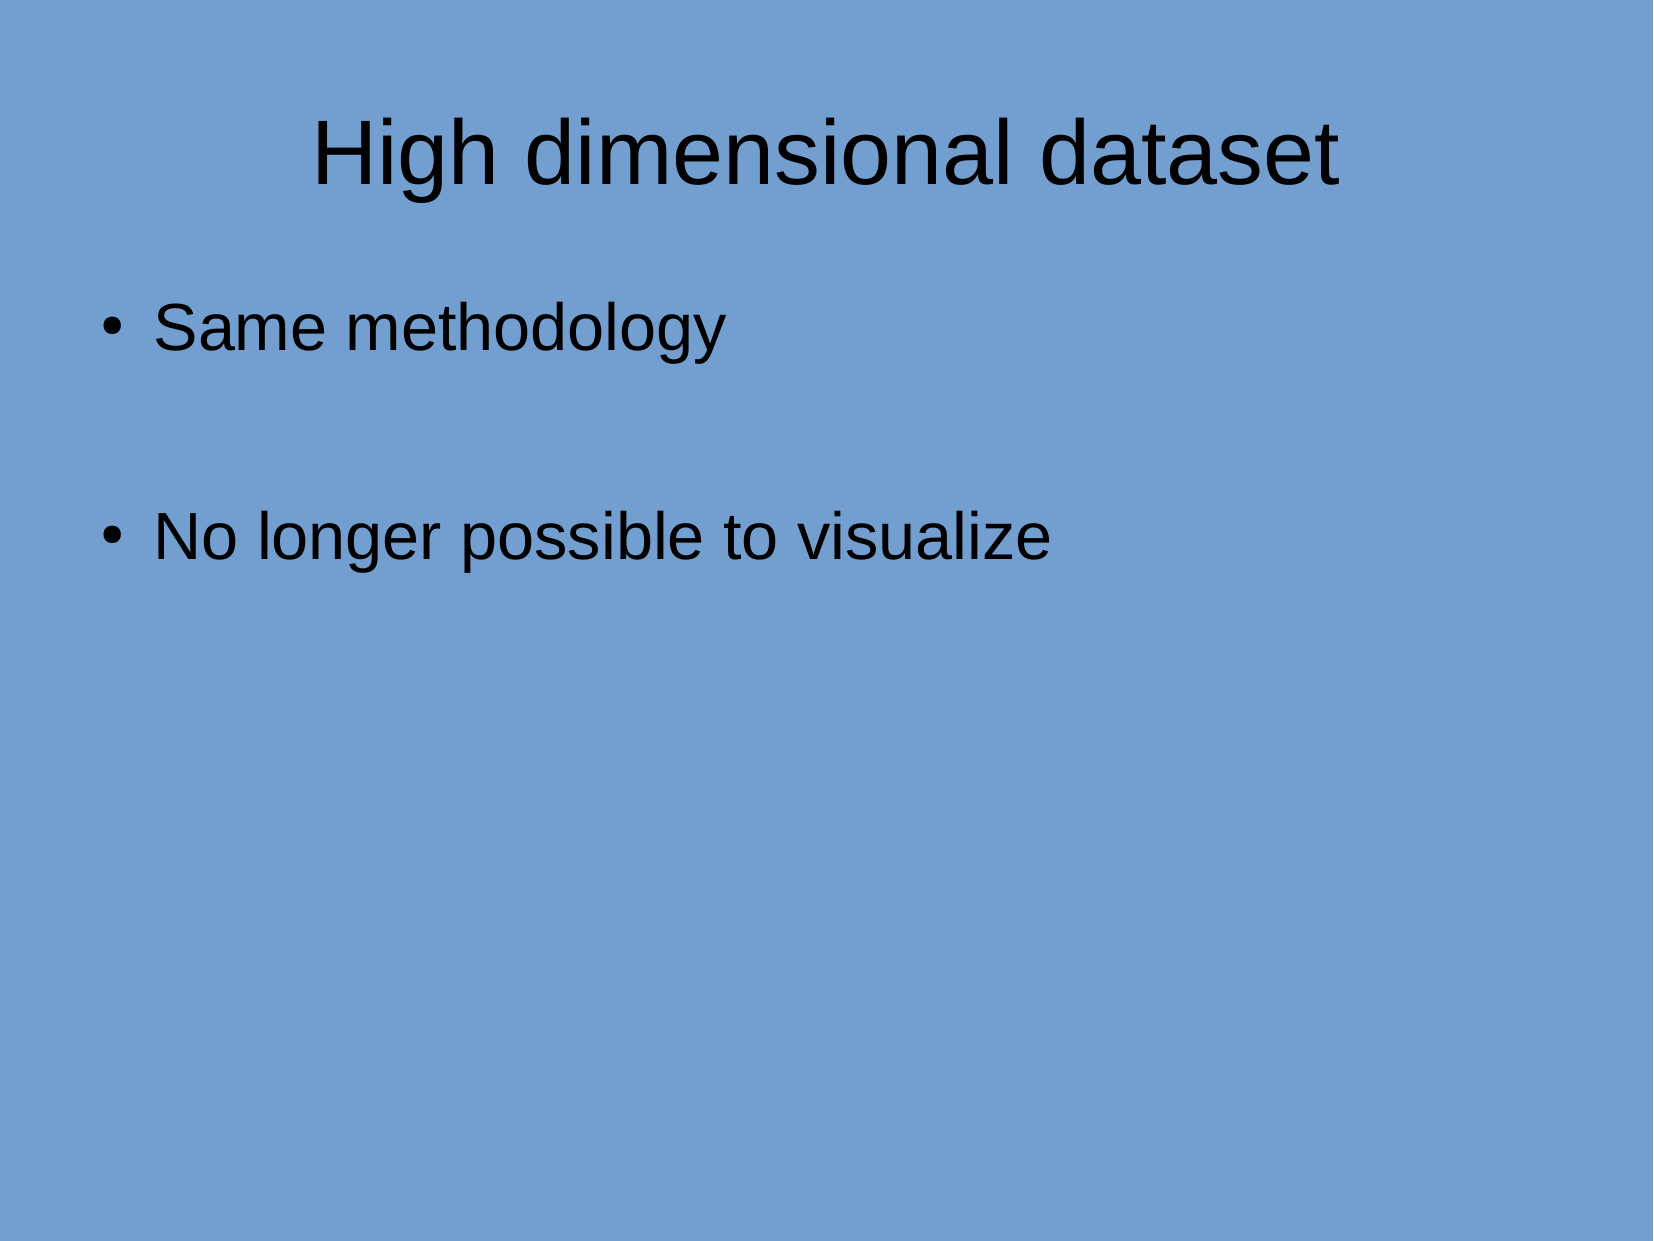

# High dimensional dataset
Same methodology
No longer possible to visualize